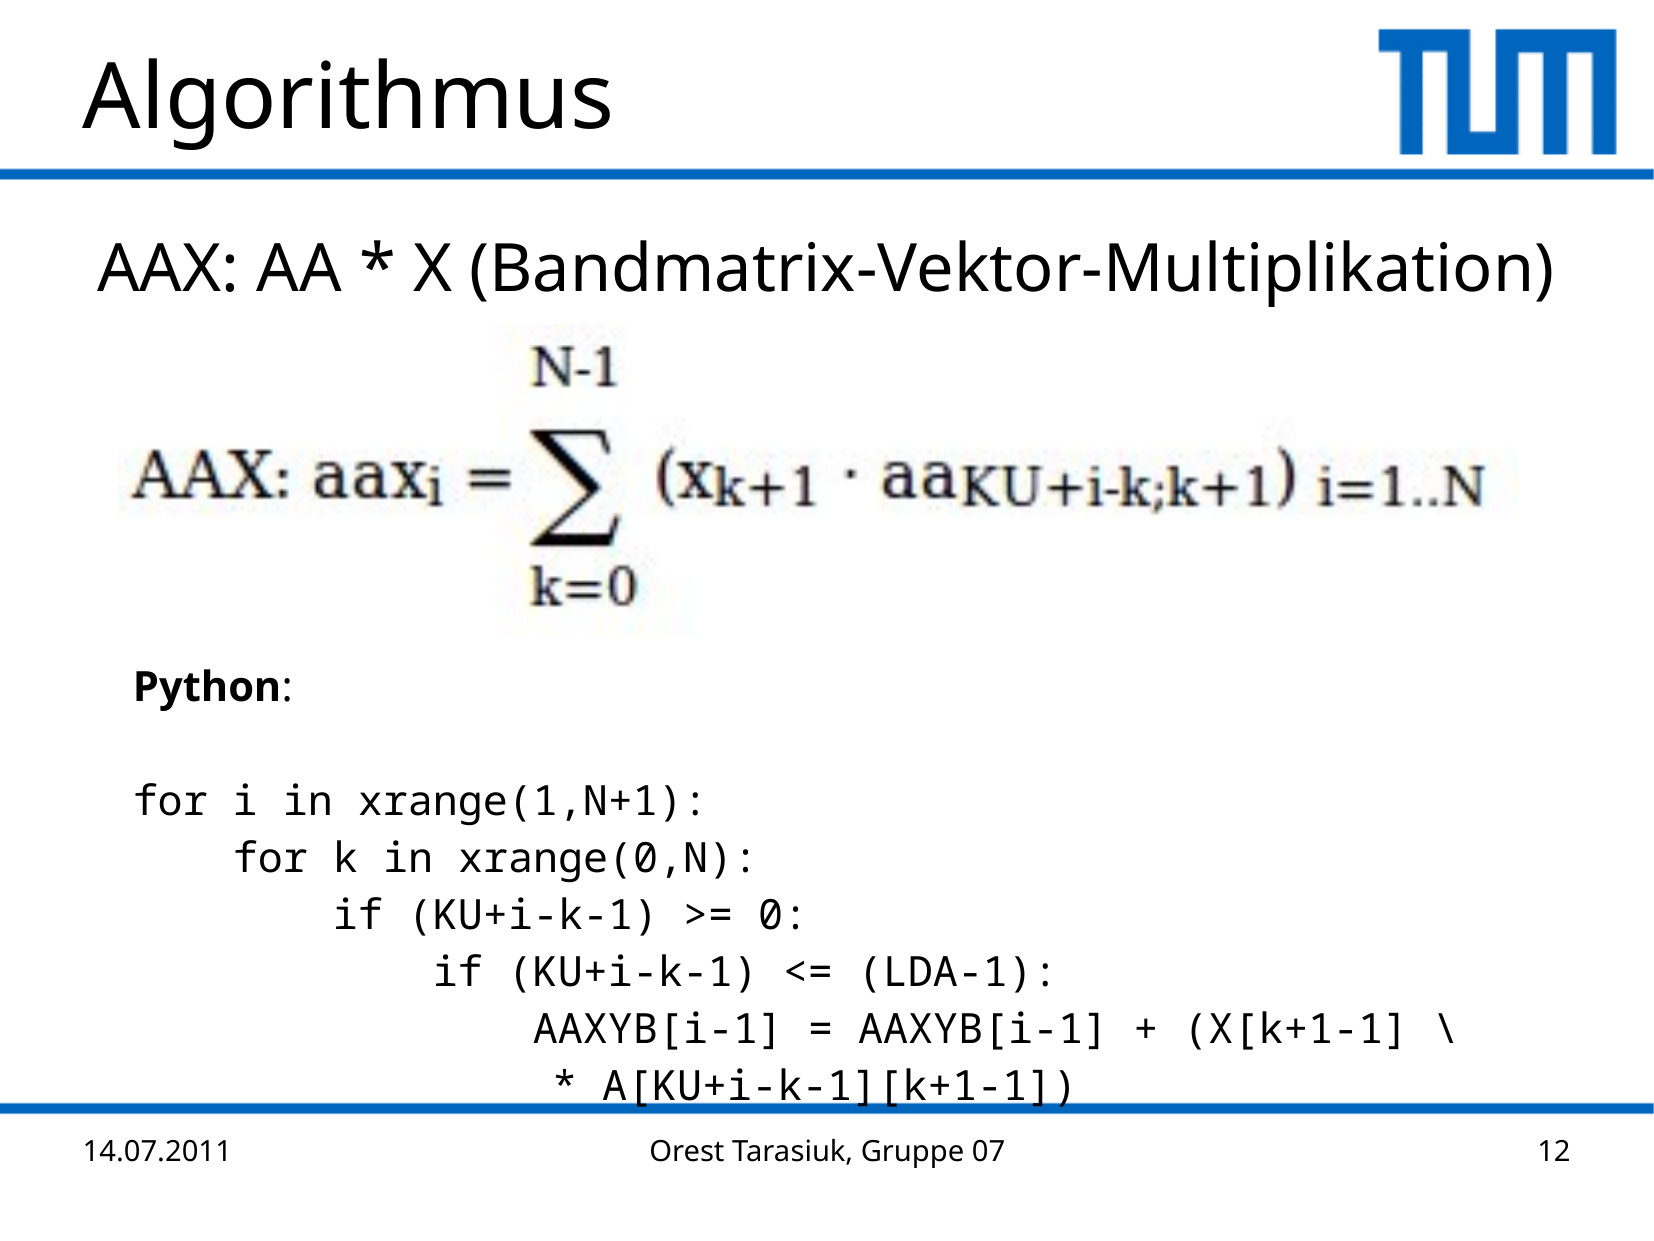

# Algorithmus
AAX: AA * X (Bandmatrix-Vektor-Multiplikation)
Python:
for i in xrange(1,N+1):
 for k in xrange(0,N):
 if (KU+i-k-1) >= 0:
 if (KU+i-k-1) <= (LDA-1):
 AAXYB[i-1] = AAXYB[i-1] + (X[k+1-1] \
					 * A[KU+i-k-1][k+1-1])
14.07.2011
Orest Tarasiuk, Gruppe 07
12